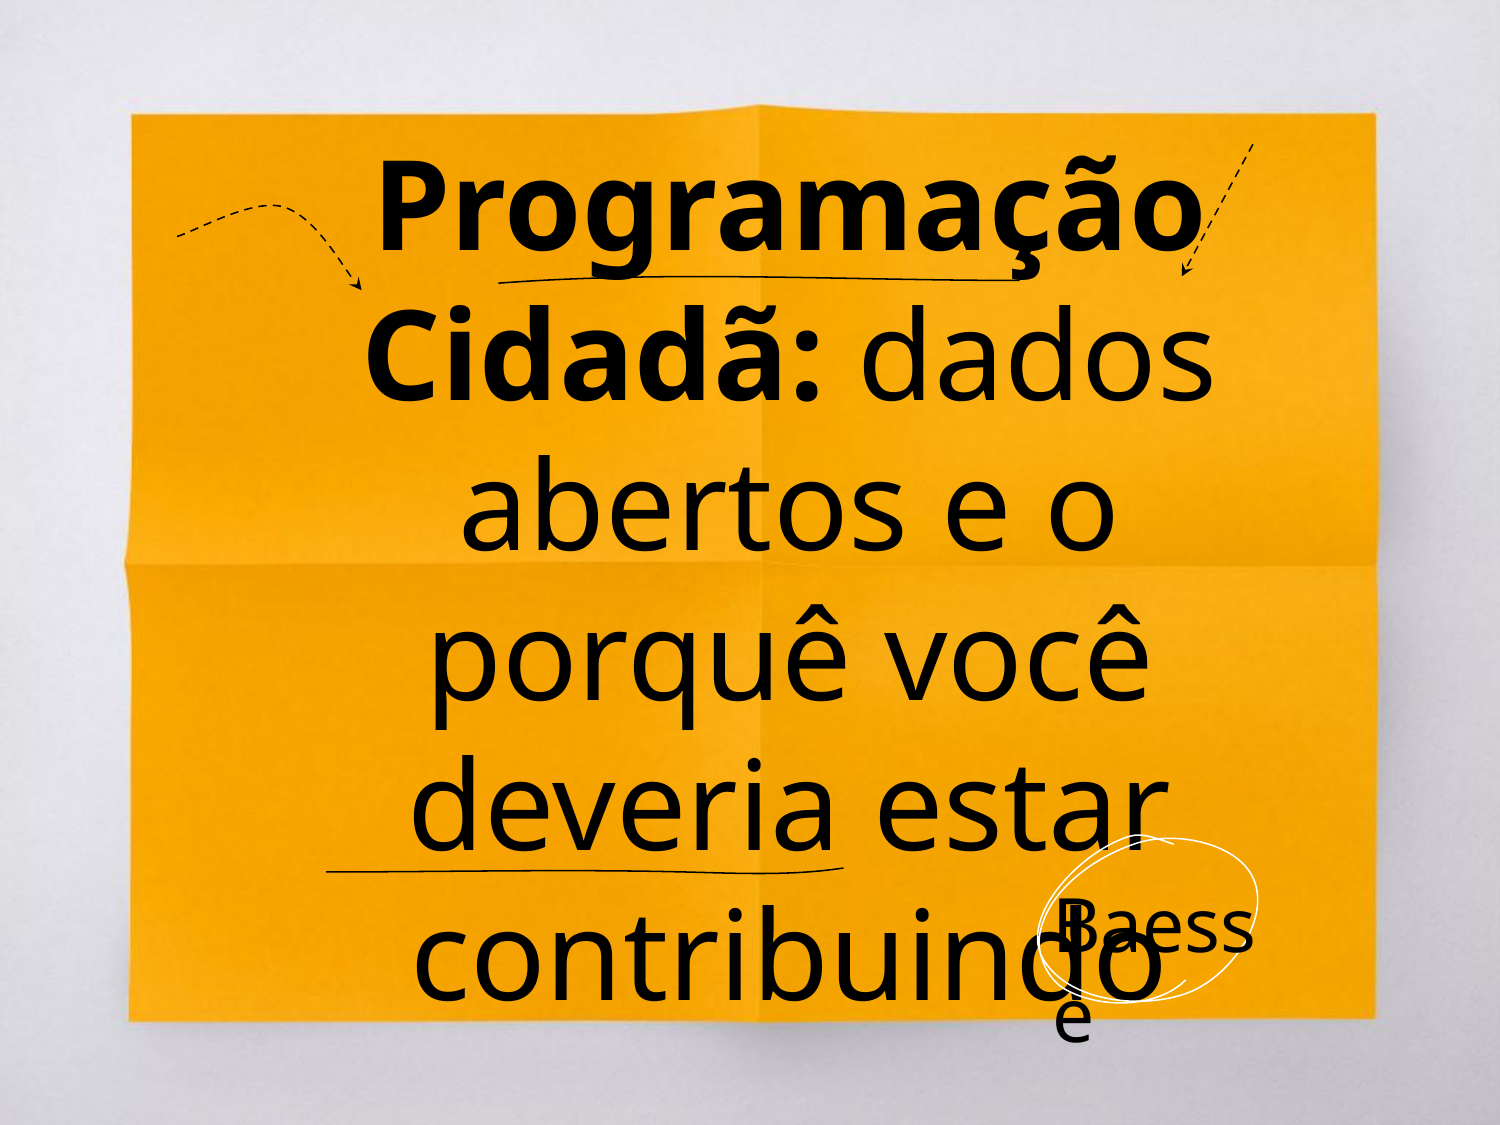

# Programação Cidadã: dados abertos e o porquê você deveria estar contribuindo
Baesse